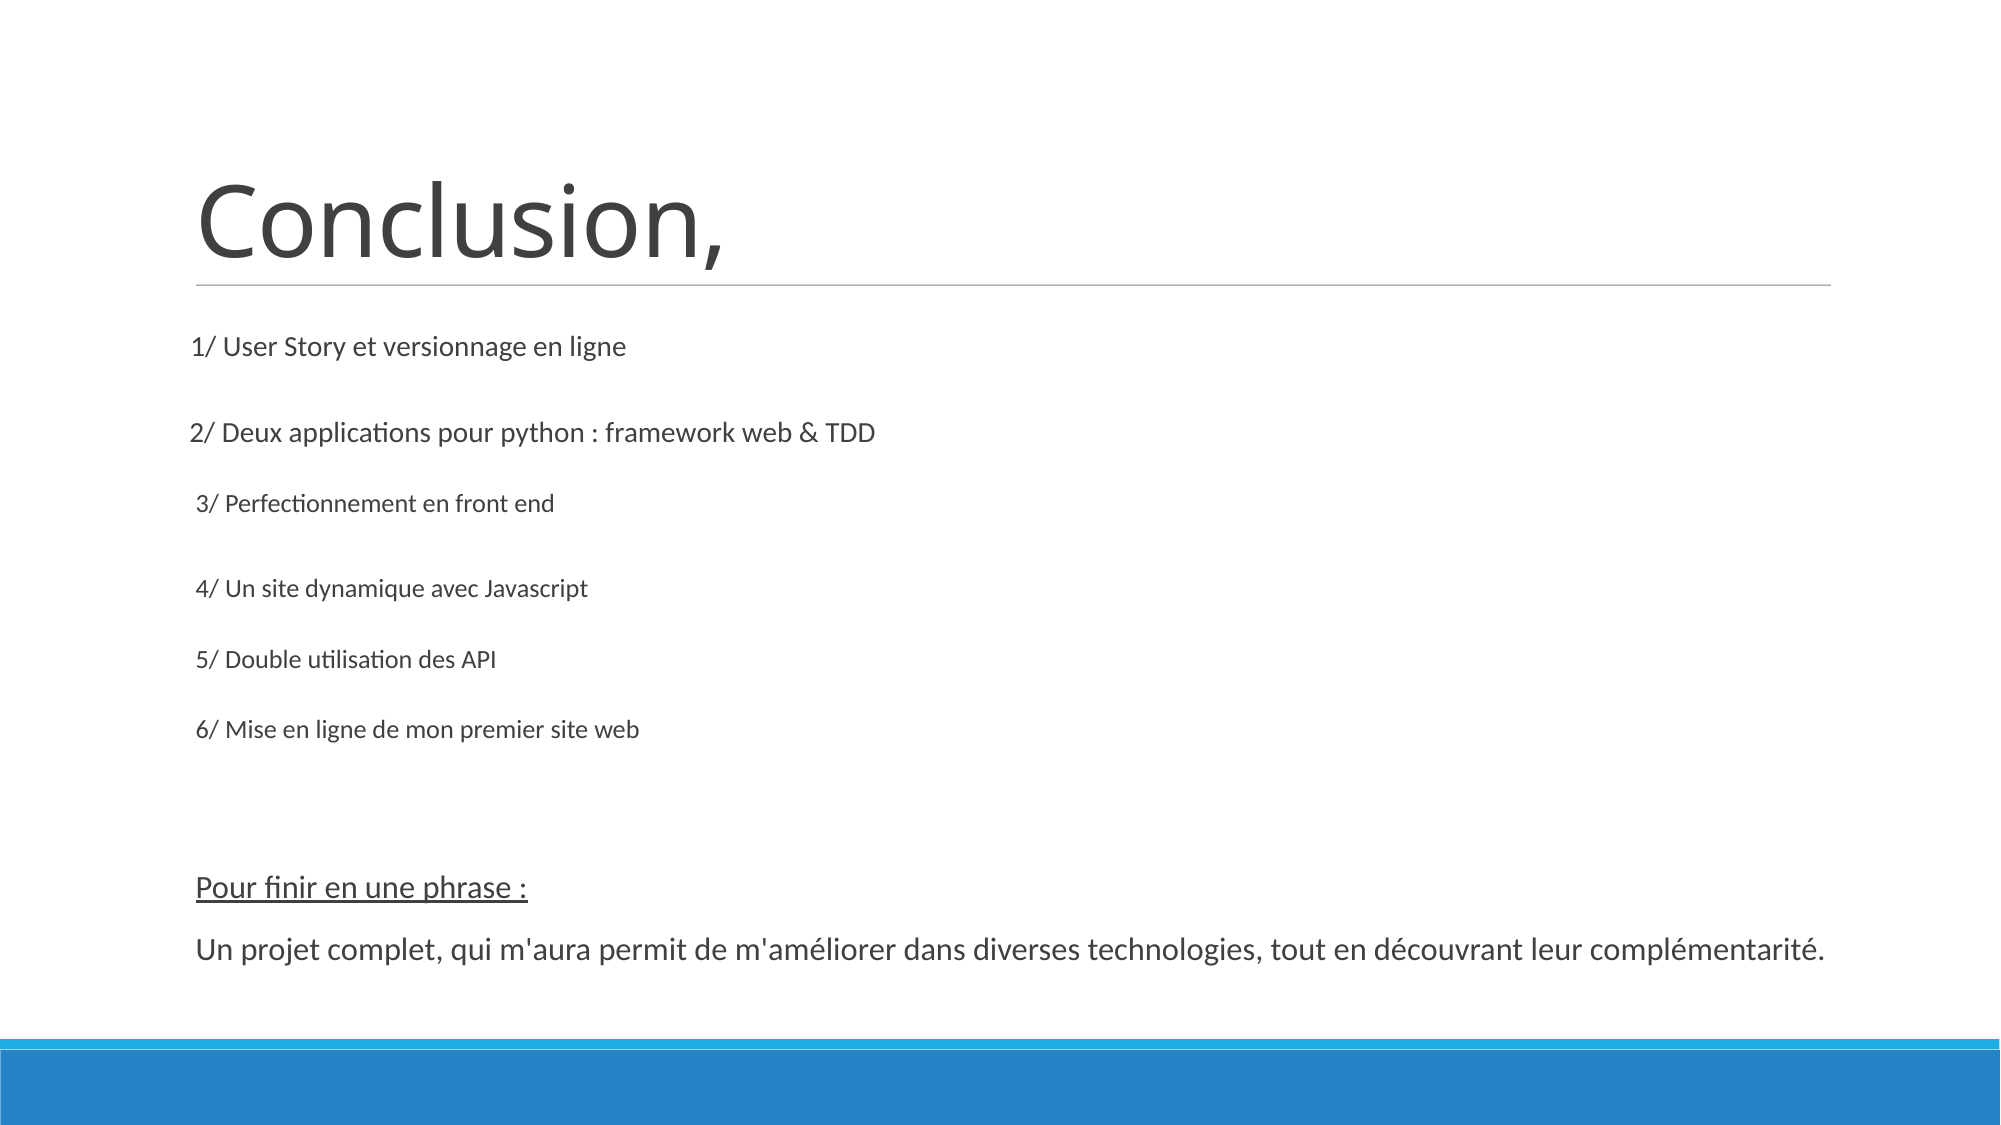

# Conclusion,
1/ User Story et versionnage en ligne
2/ Deux applications pour python : framework web & TDD
3/ Perfectionnement en front end
4/ Un site dynamique avec Javascript
5/ Double utilisation des API
6/ Mise en ligne de mon premier site web
Pour finir en une phrase :
Un projet complet, qui m'aura permit de m'améliorer dans diverses technologies, tout en découvrant leur complémentarité.